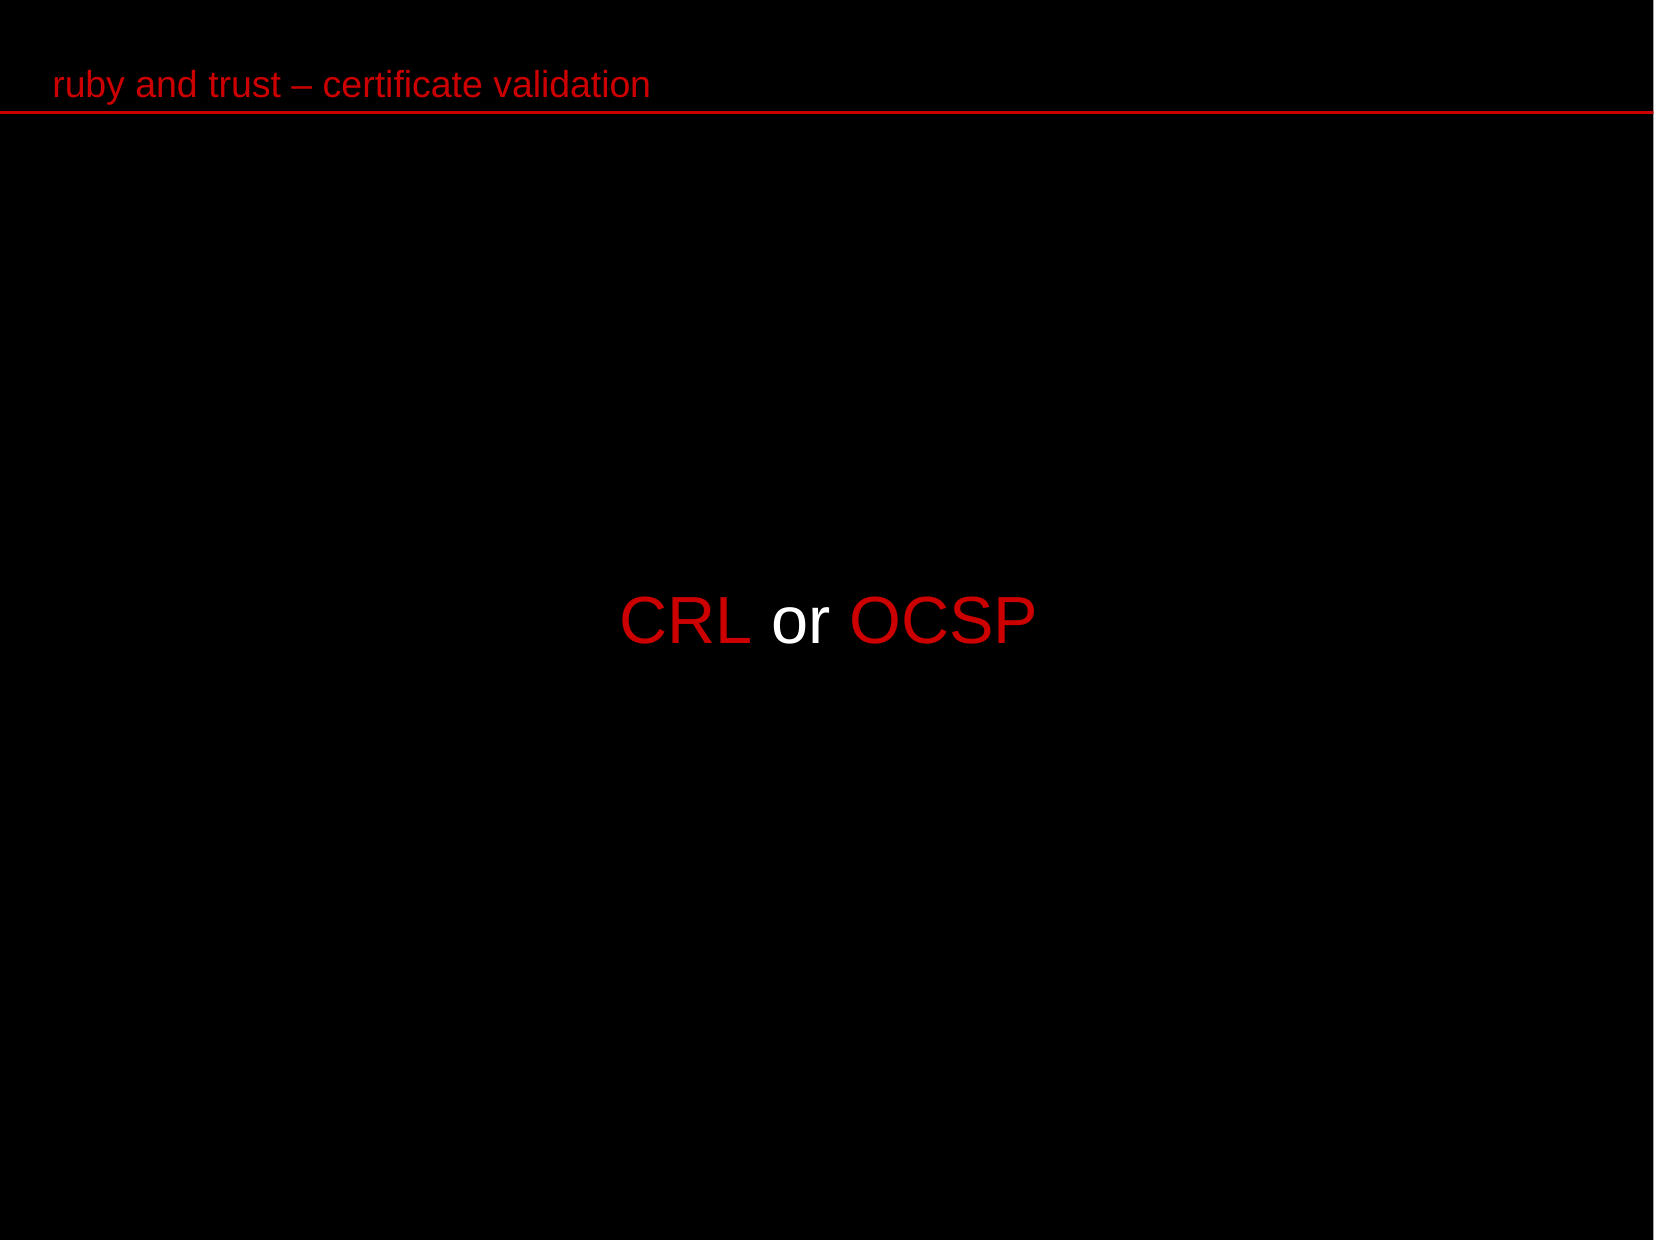

# CRL or OCSP
ruby and trust – certificate validation